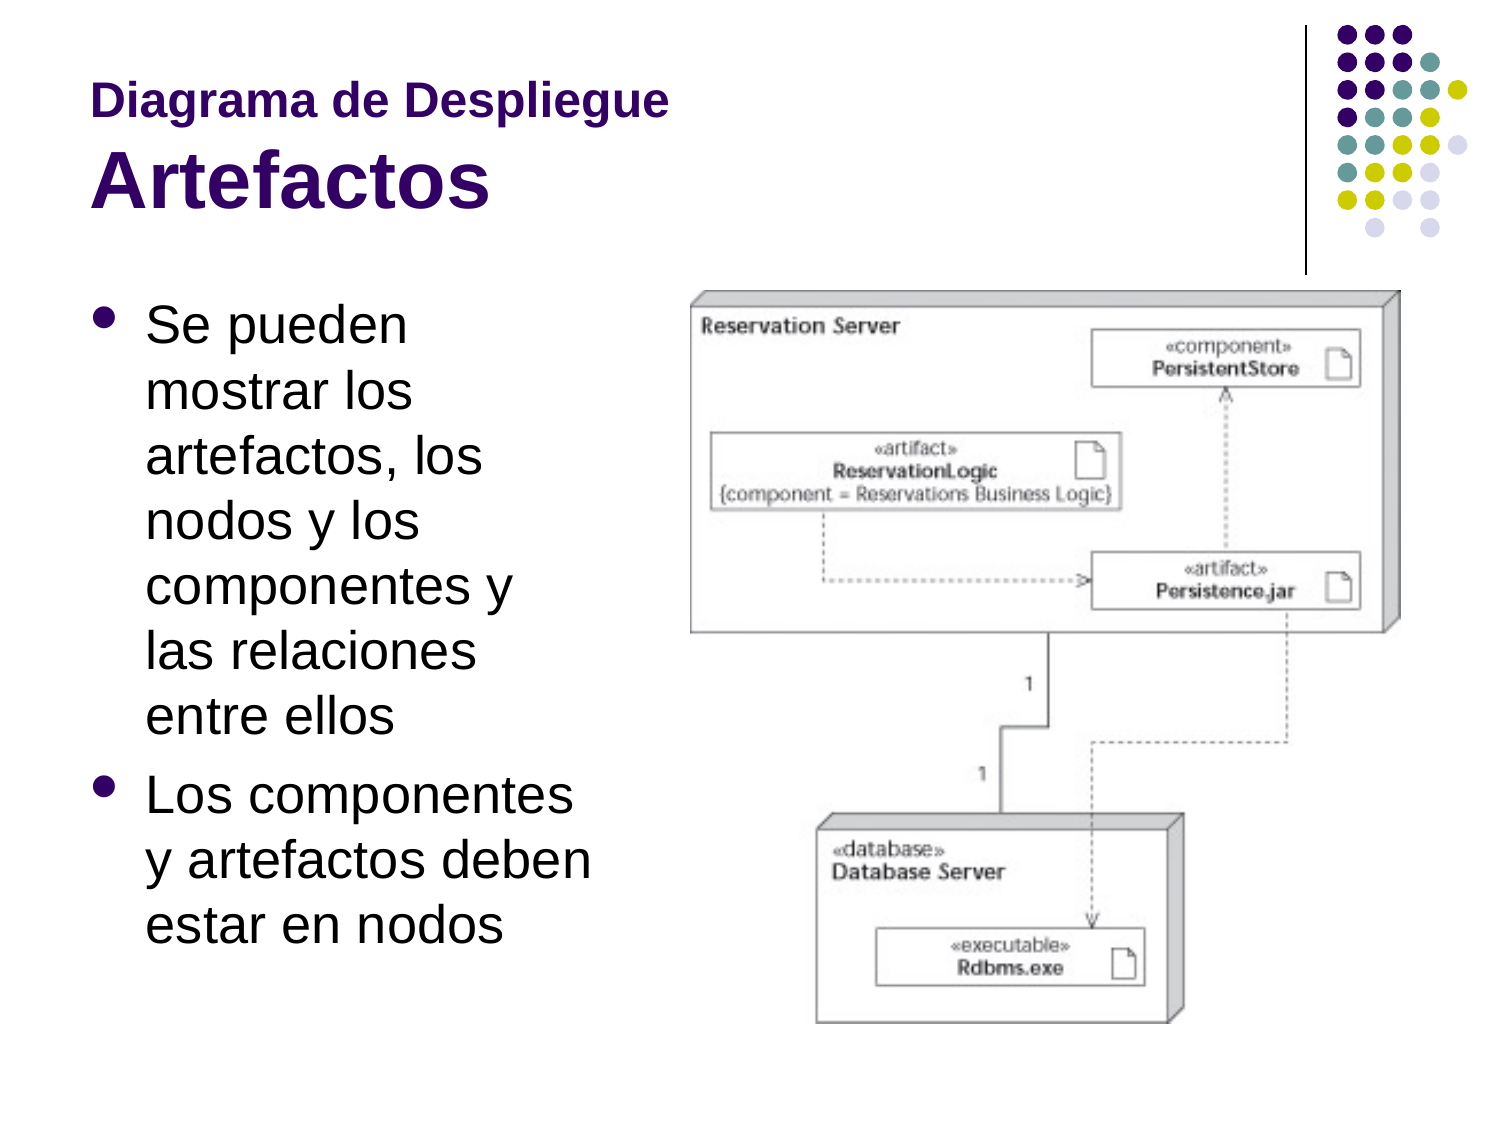

# Diagrama de Despliegue Artefactos
Se pueden mostrar los artefactos, los nodos y los componentes y las relaciones entre ellos
Los componentes y artefactos deben estar en nodos